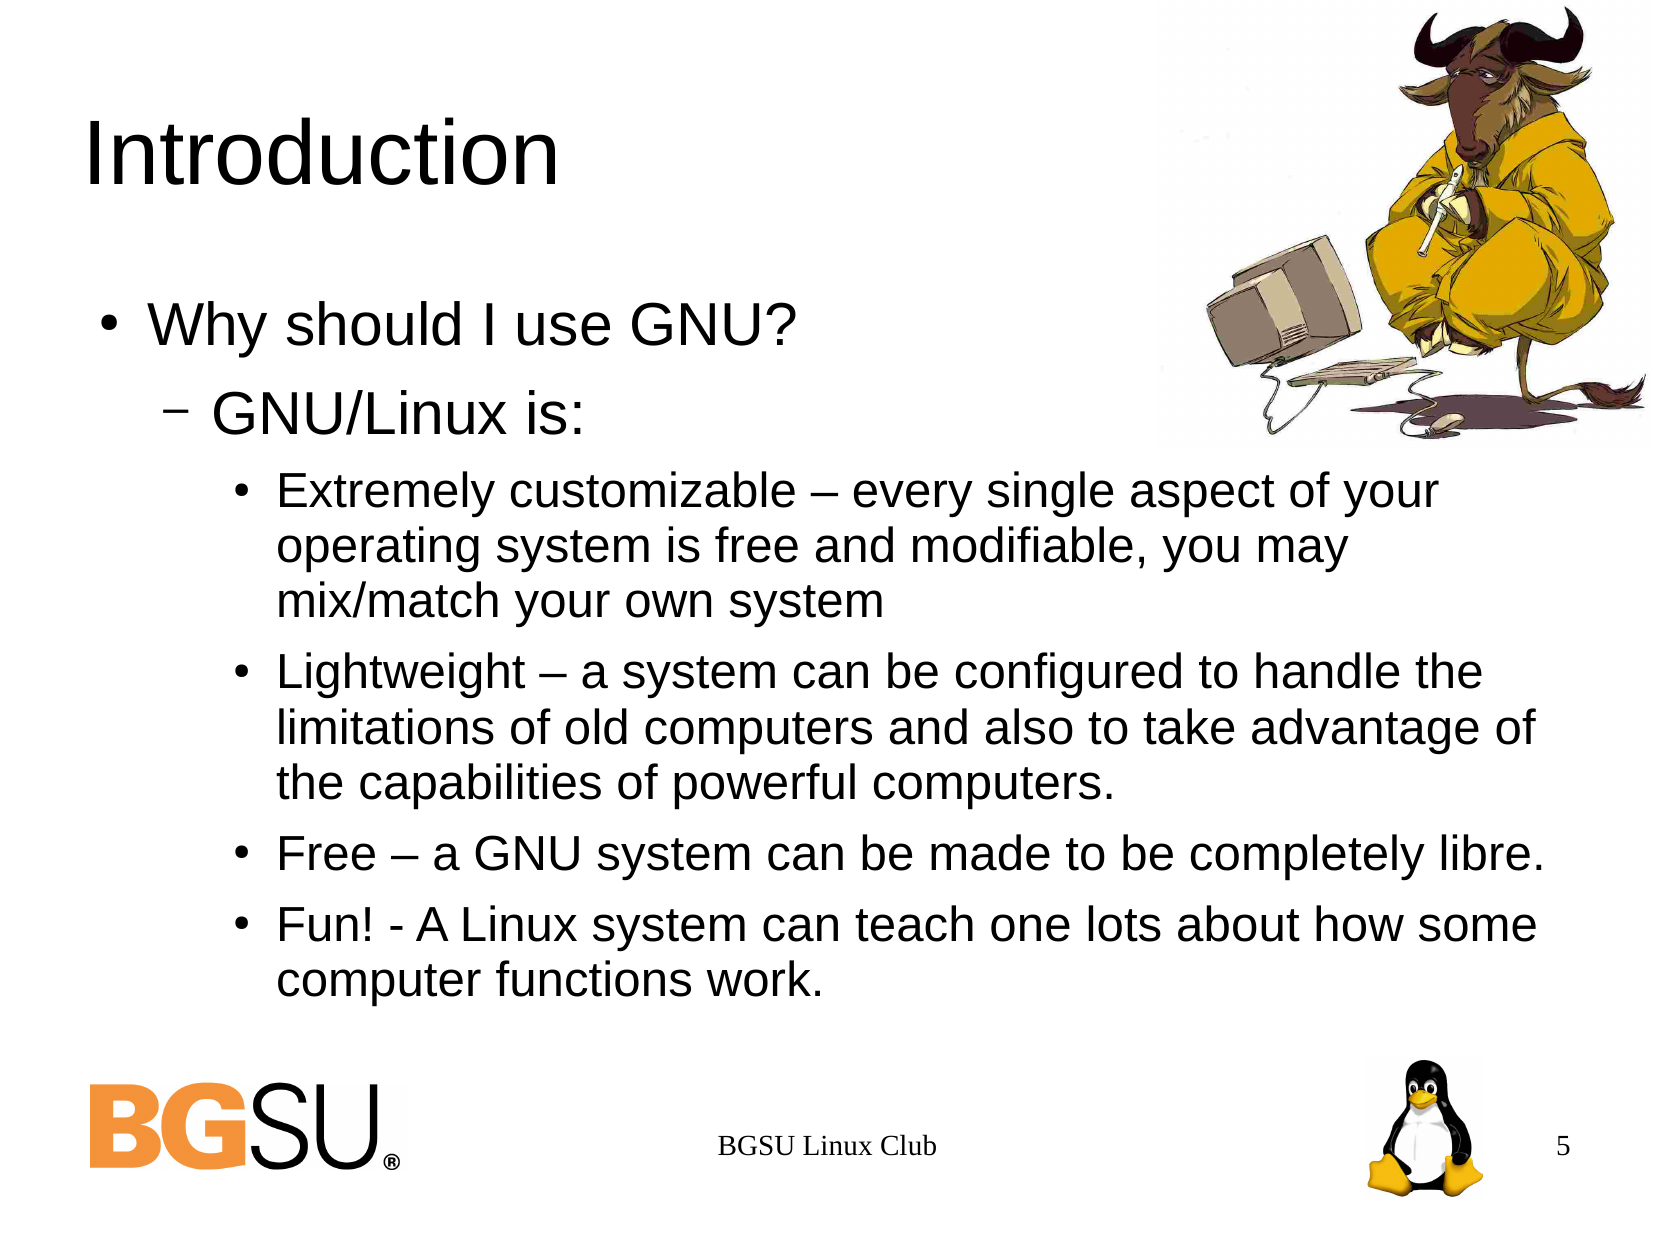

# Introduction
Why should I use GNU?
GNU/Linux is:
Extremely customizable – every single aspect of your operating system is free and modifiable, you may mix/match your own system
Lightweight – a system can be configured to handle the limitations of old computers and also to take advantage of the capabilities of powerful computers.
Free – a GNU system can be made to be completely libre.
Fun! - A Linux system can teach one lots about how some computer functions work.
BGSU Linux Club
5